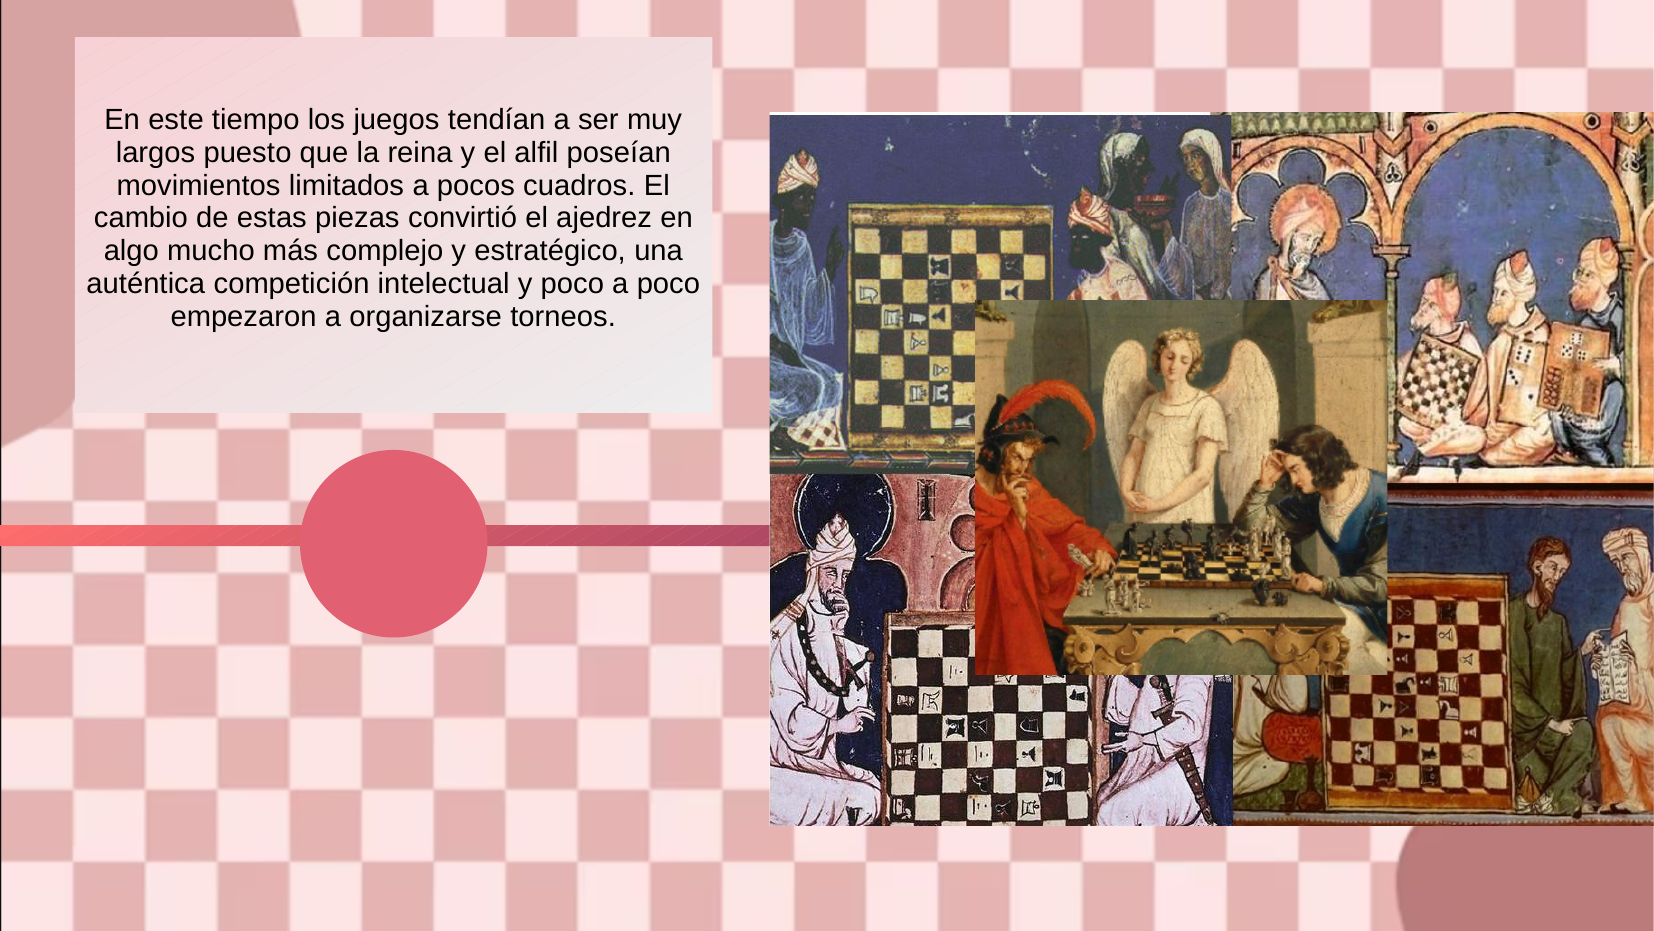

En este tiempo los juegos tendían a ser muy largos puesto que la reina y el alfil poseían movimientos limitados a pocos cuadros. El cambio de estas piezas convirtió el ajedrez en algo mucho más complejo y estratégico, una auténtica competición intelectual y poco a poco empezaron a organizarse torneos.